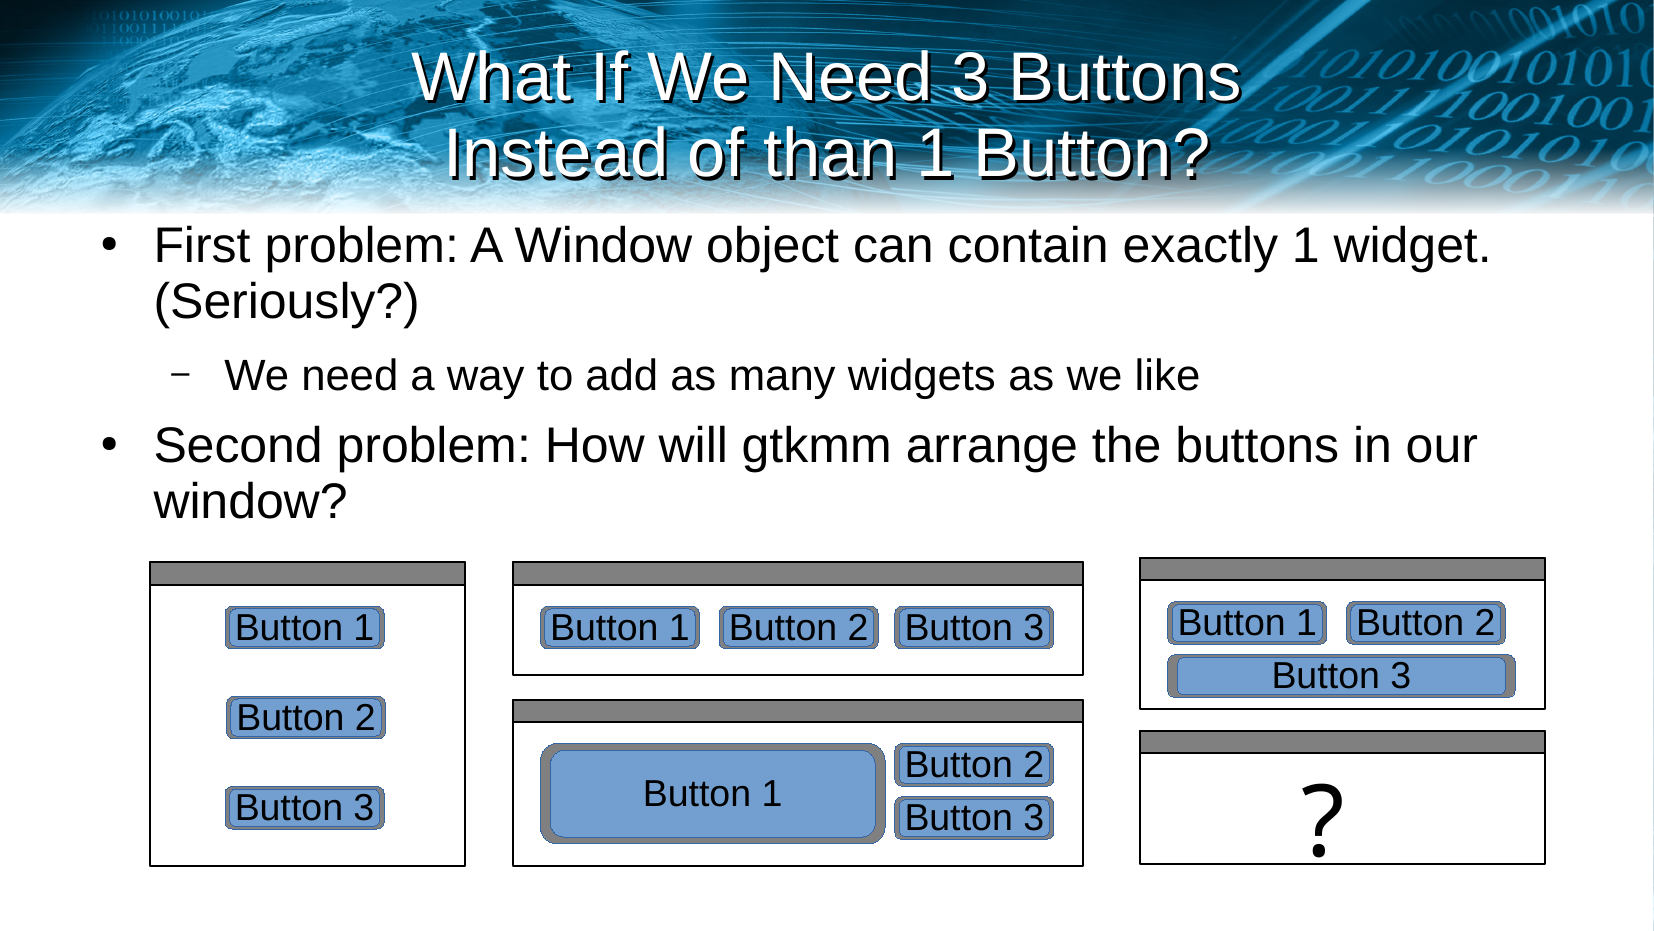

# What If We Need 3 Buttons Instead of than 1 Button?
First problem: A Window object can contain exactly 1 widget. (Seriously?)
We need a way to add as many widgets as we like
Second problem: How will gtkmm arrange the buttons in our window?
Button 1
Button 2
Button 1
Button 1
Button 2
Button 3
Button 3
Button 2
?
Button 1
Button 2
Button 3
Button 3